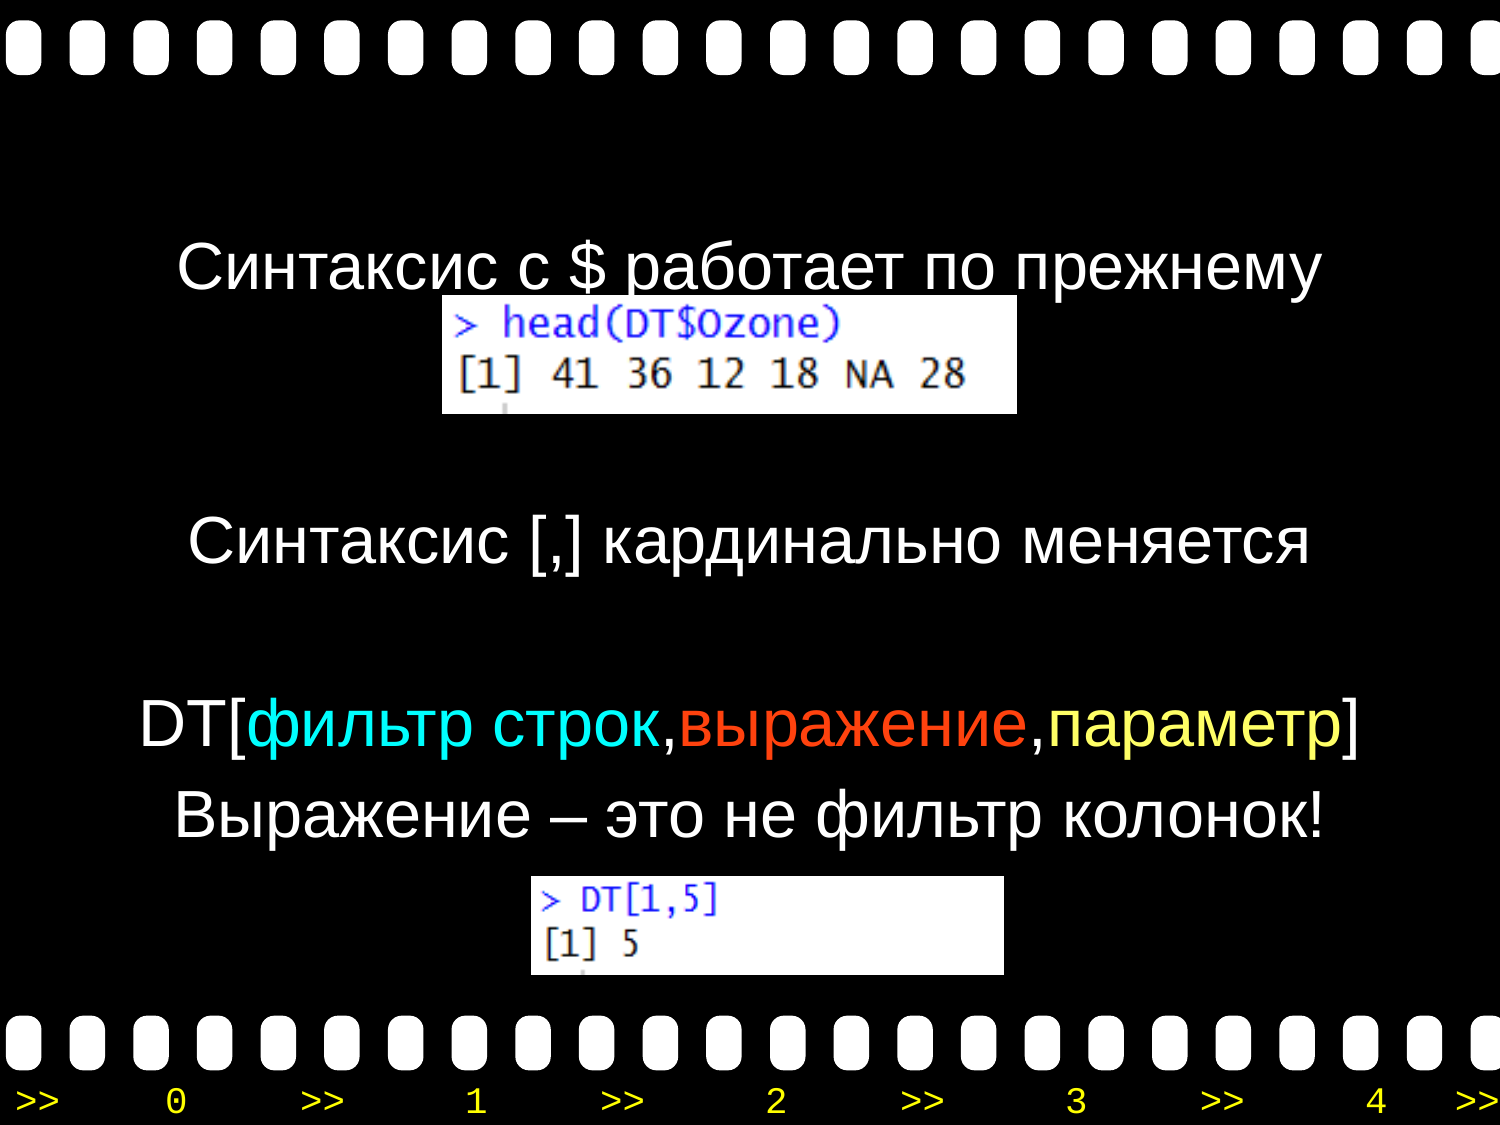

# Синтаксис с $ работает по прежнему
Синтаксис [,] кардинально меняется
DT[фильтр строк,выражение,параметр]
Выражение – это не фильтр колонок!